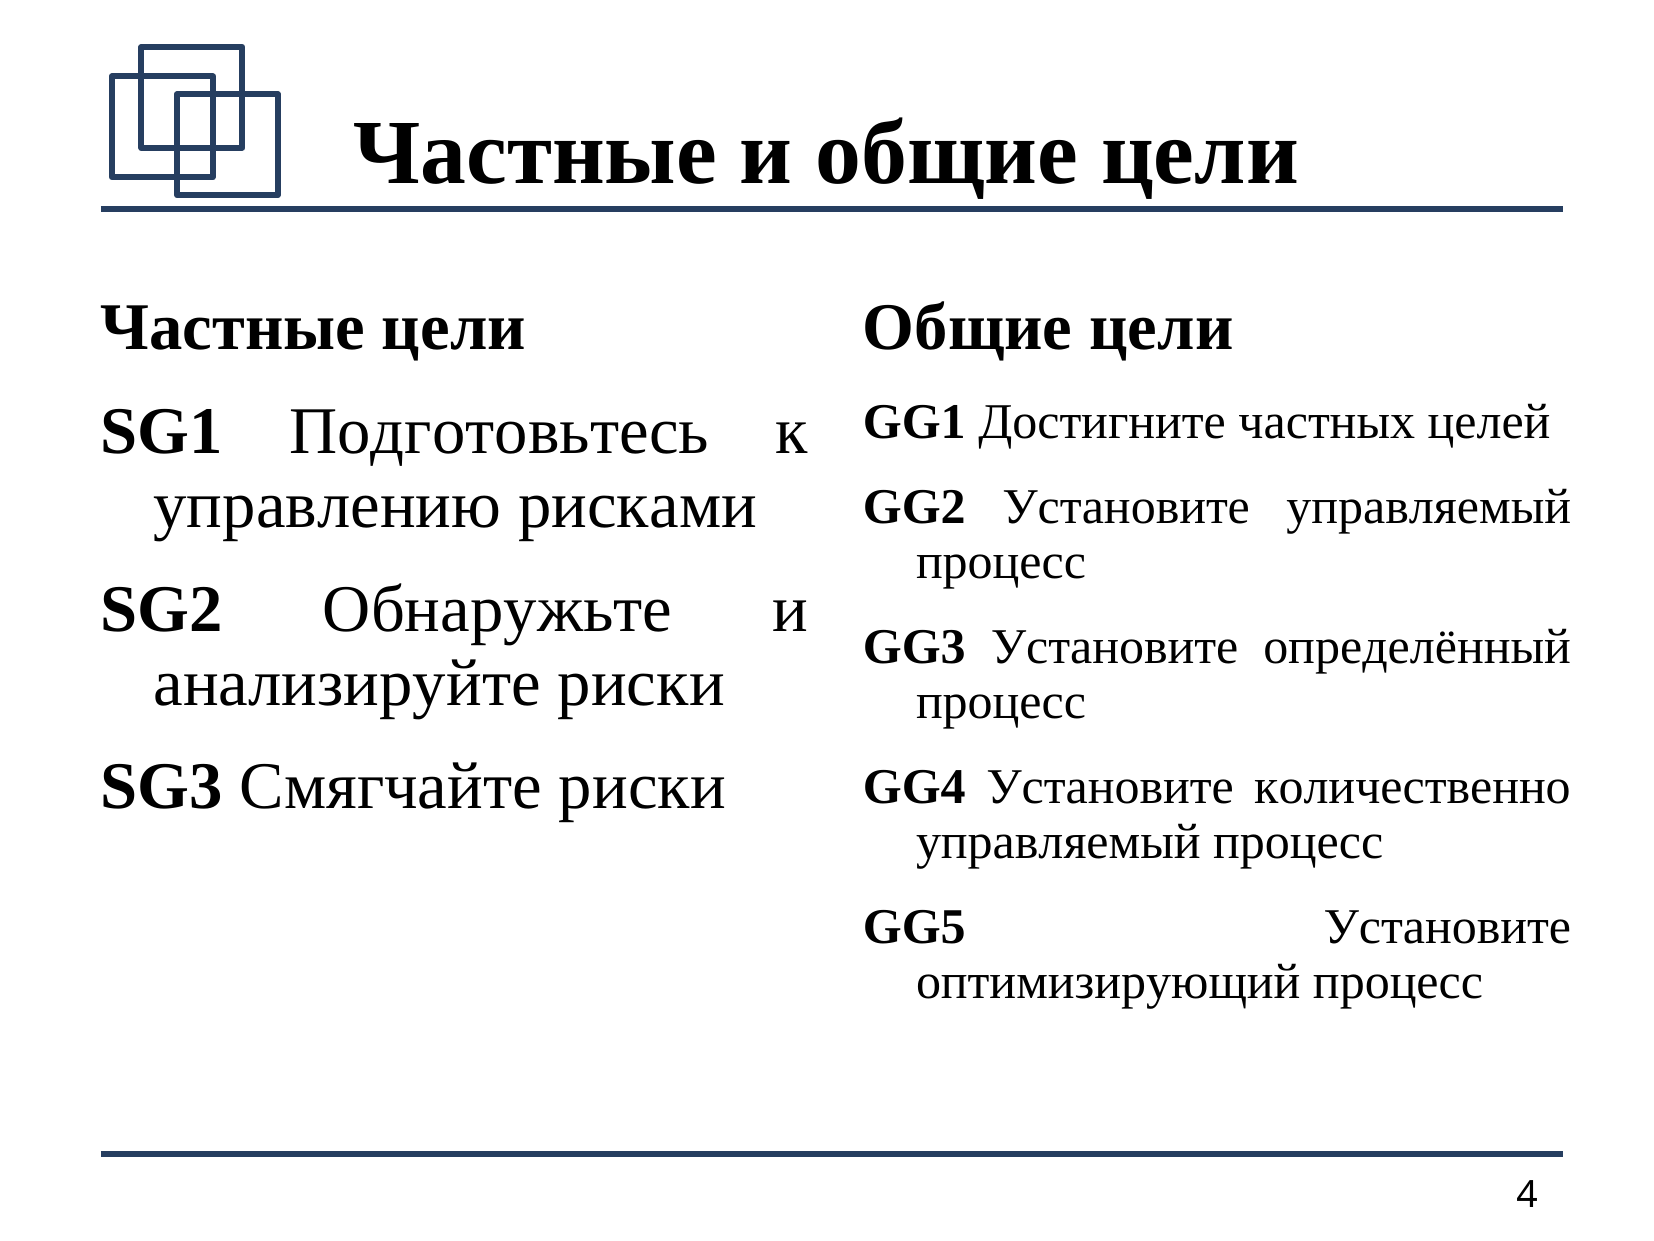

# Частные и общие цели
Частные цели
SG1 Подготовьтесь к управлению рисками
SG2 Обнаружьте и анализируйте риски
SG3 Смягчайте риски
Общие цели
GG1 Достигните частных целей
GG2 Установите управляемый процесс
GG3 Установите определённый процесс
GG4 Установите количественно управляемый процесс
GG5 Установите оптимизирующий процесс